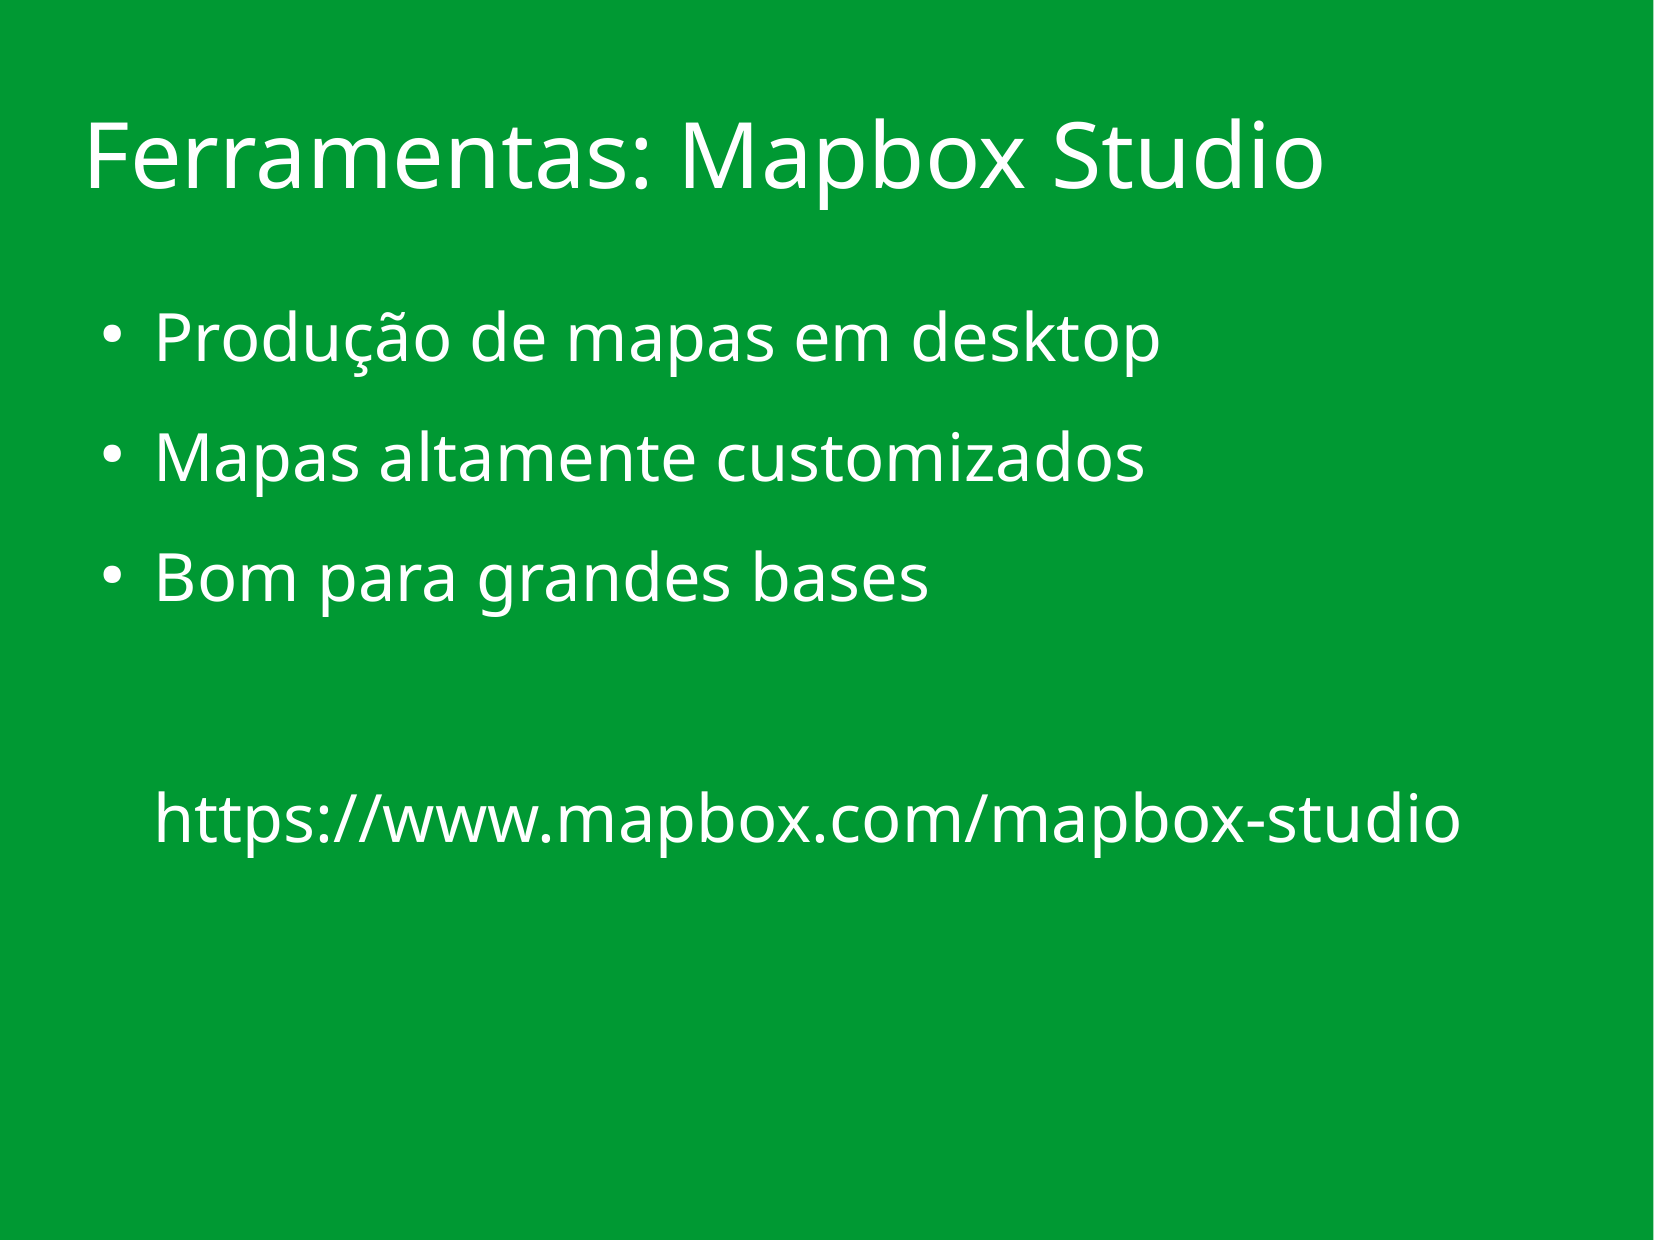

# Ferramentas: Mapbox Studio
Produção de mapas em desktop
Mapas altamente customizados
Bom para grandes bases
https://www.mapbox.com/mapbox-studio